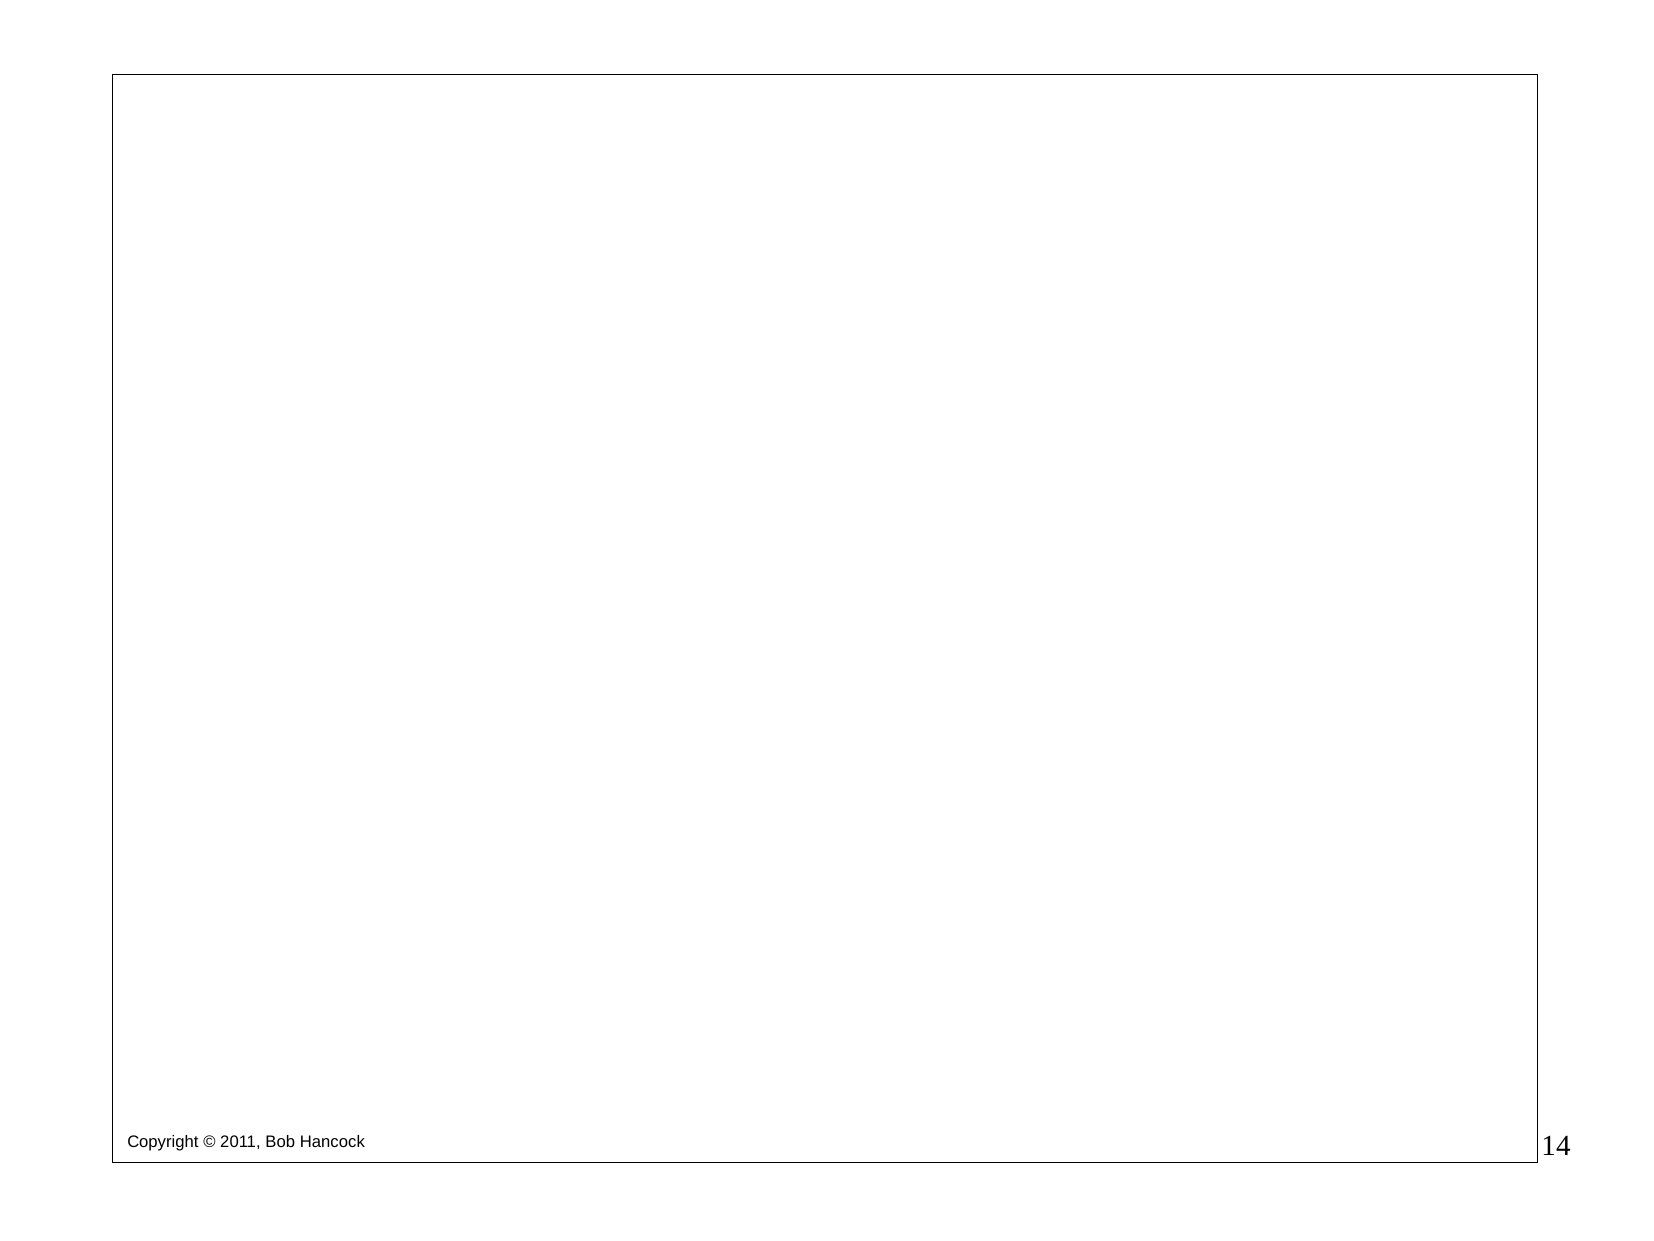

#
Copyright © 2011, Bob Hancock
14